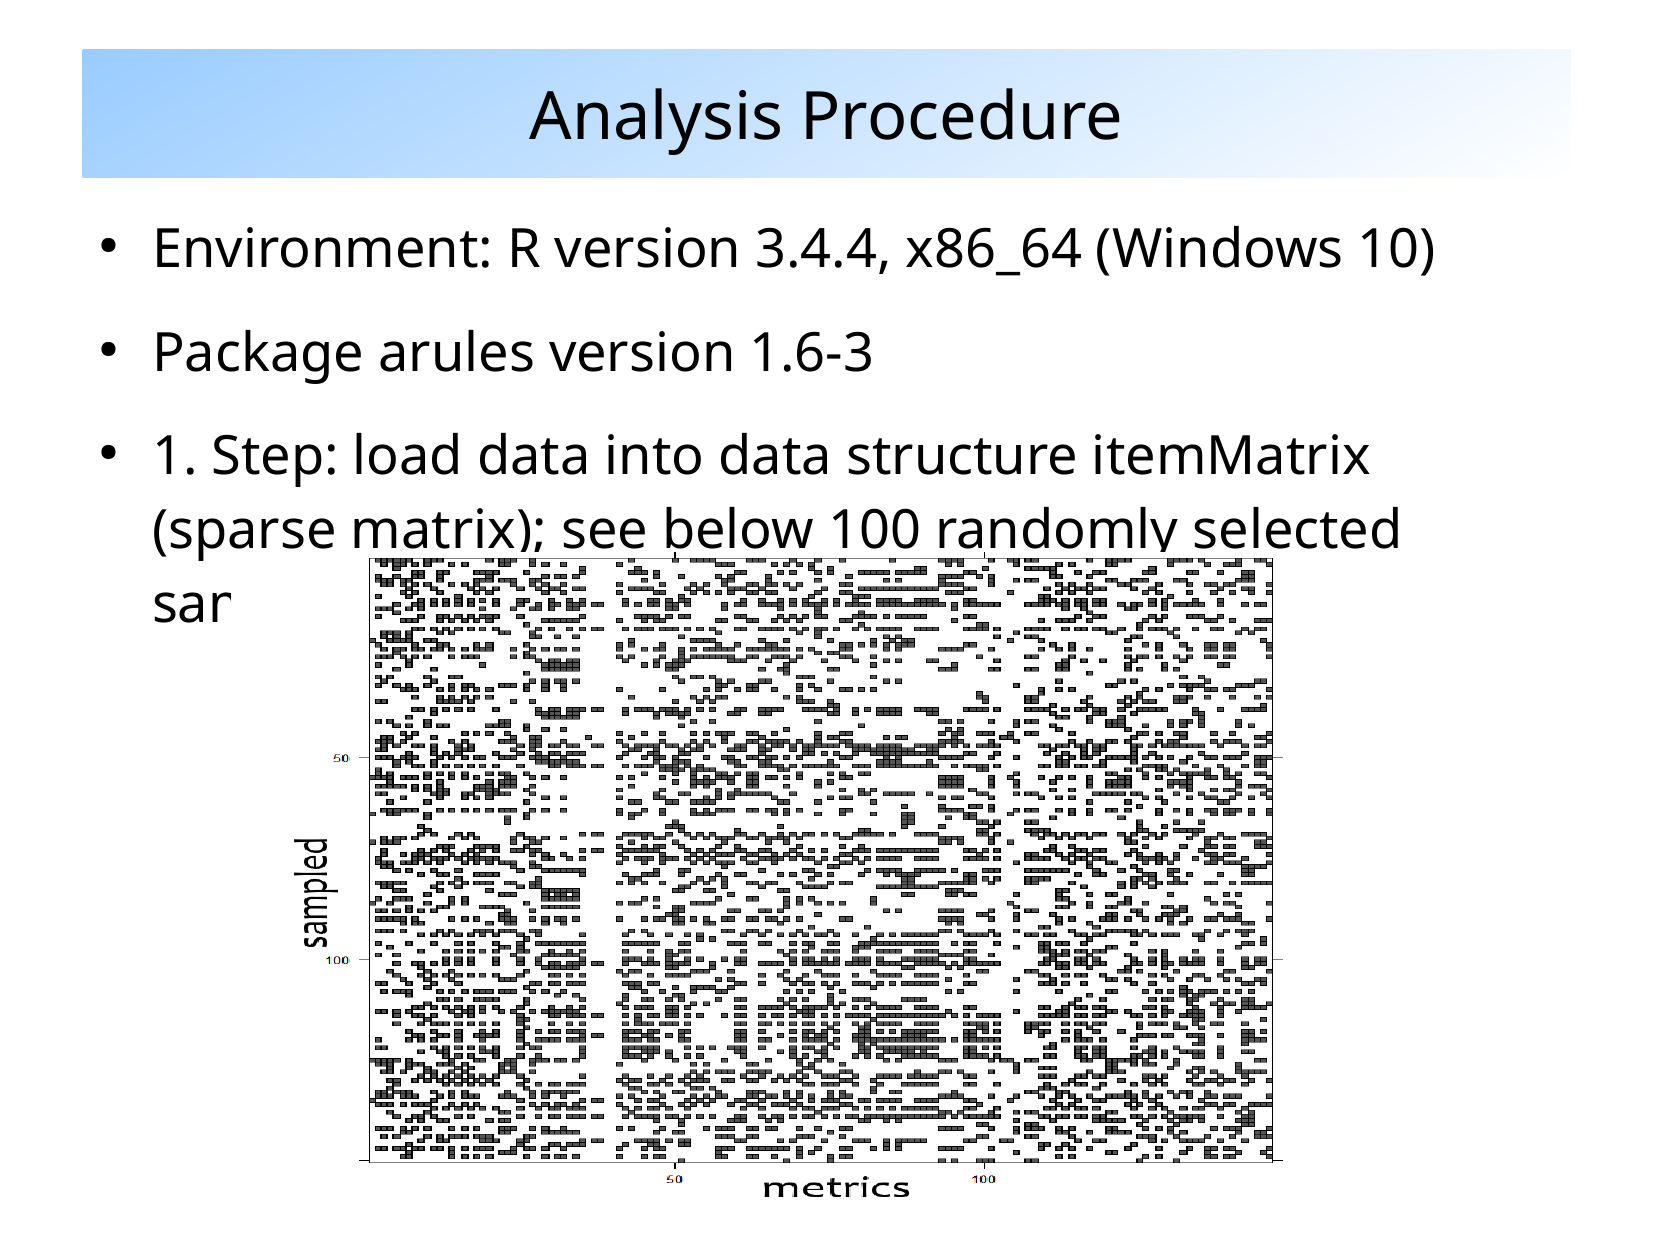

# Analysis Procedure
Environment: R version 3.4.4, x86_64 (Windows 10)
Package arules version 1.6-3
1. Step: load data into data structure itemMatrix (sparse matrix); see below 100 randomly selected samples